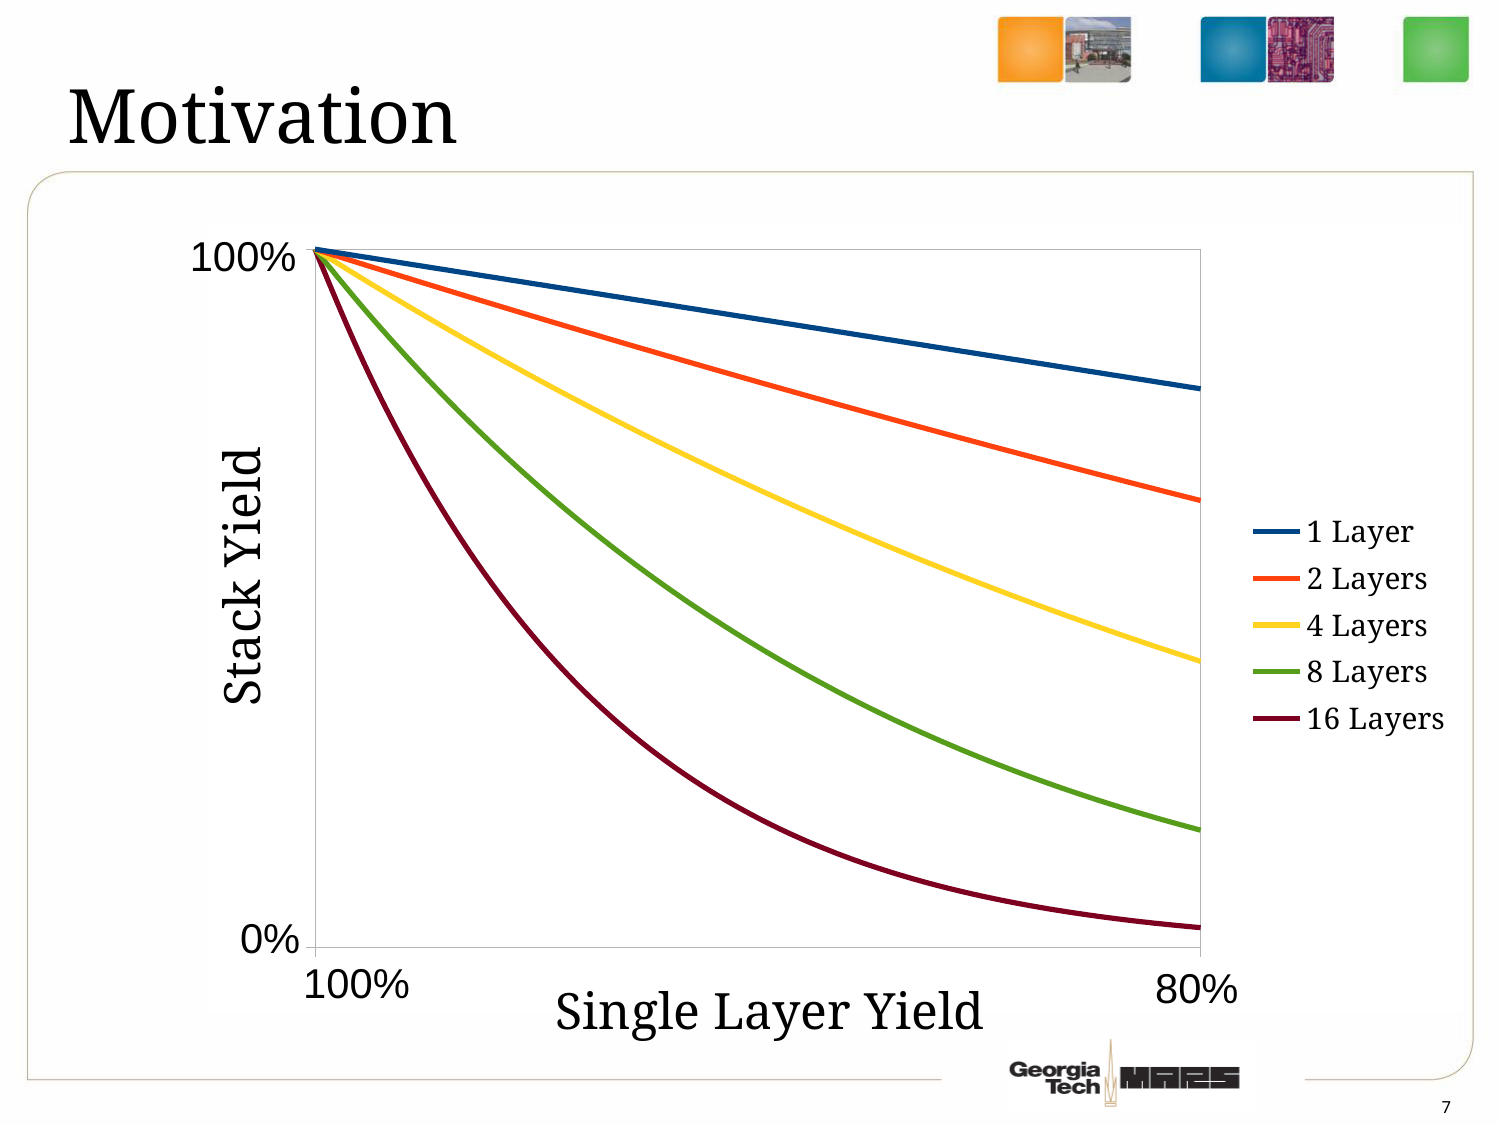

# Motivation
100%
### Chart
| Category | 1 Layer | 2 Layers | 4 Layers | 8 Layers | 16 Layers |
|---|---|---|---|---|---|Stack Yield
0%
100%
80%
Single Layer Yield
7